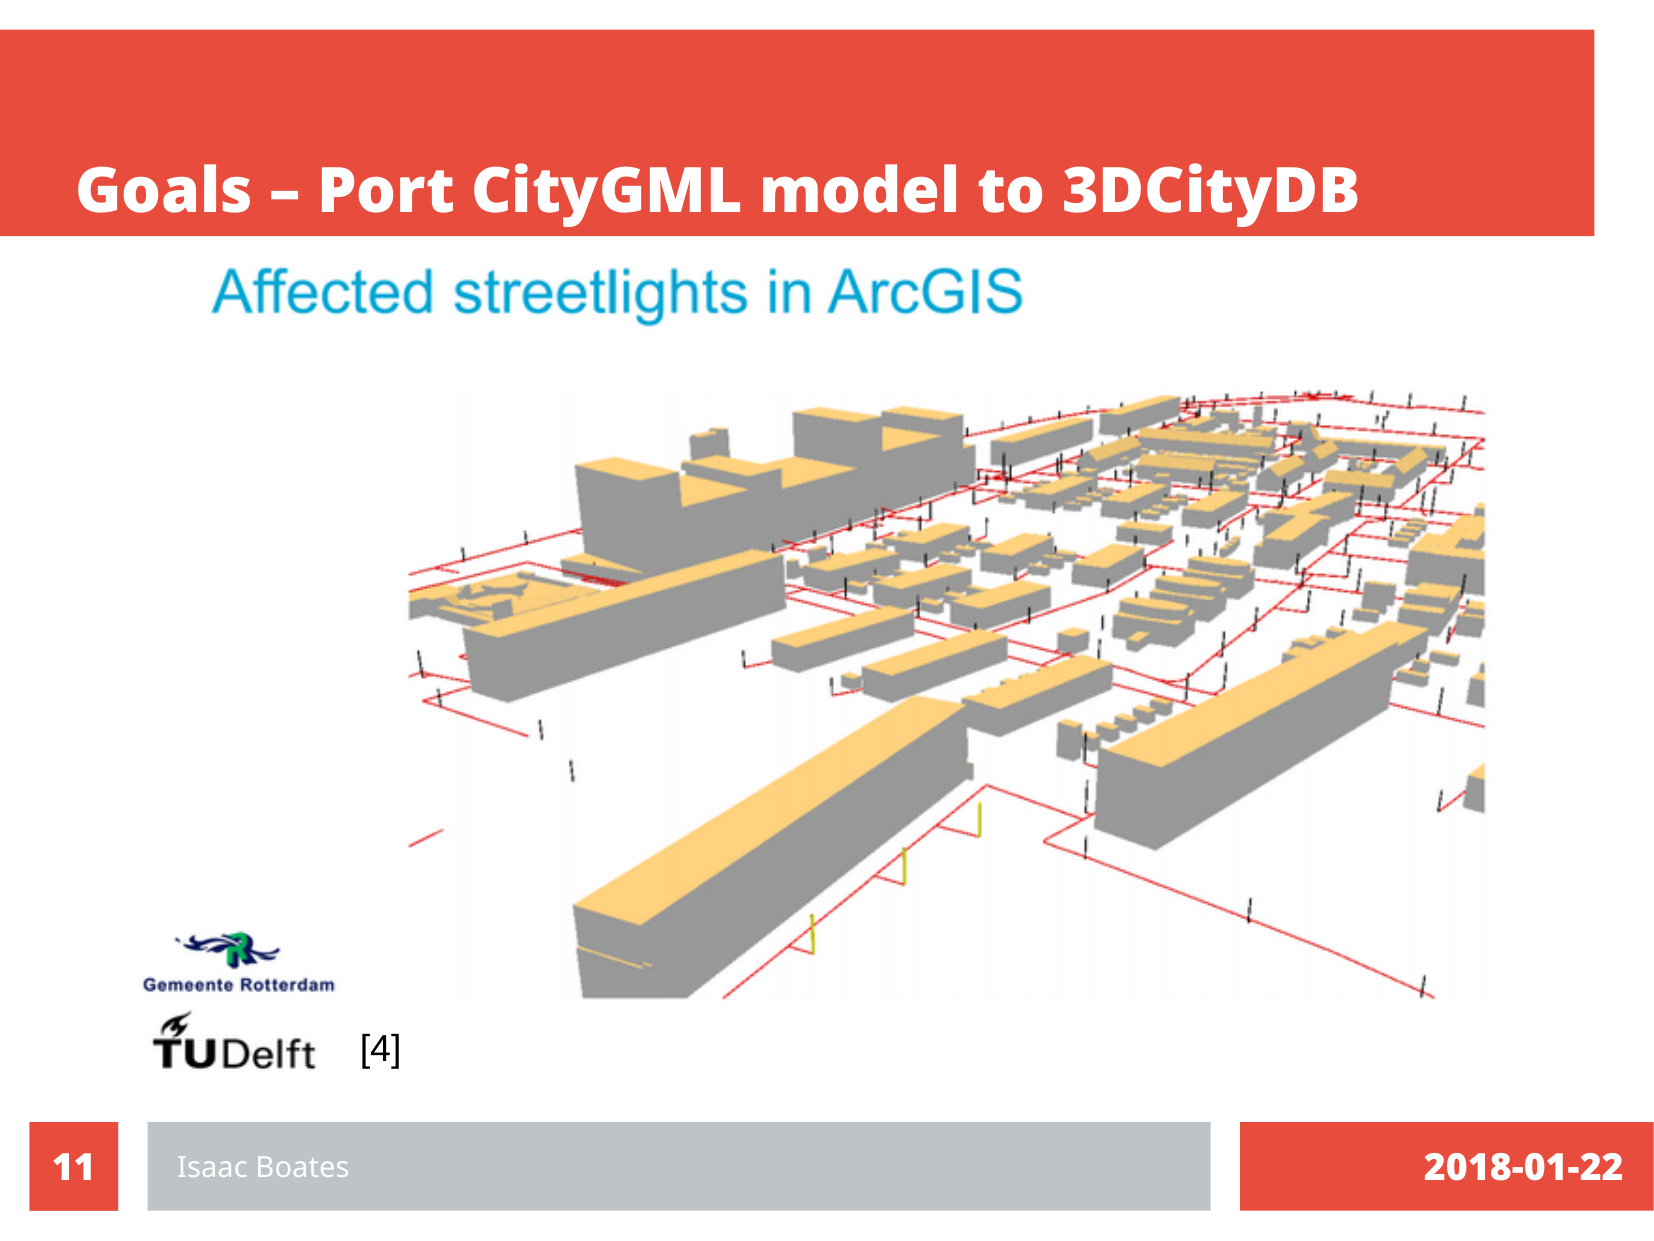

# Goals – Port CityGML model to 3DCityDB
[4]
11